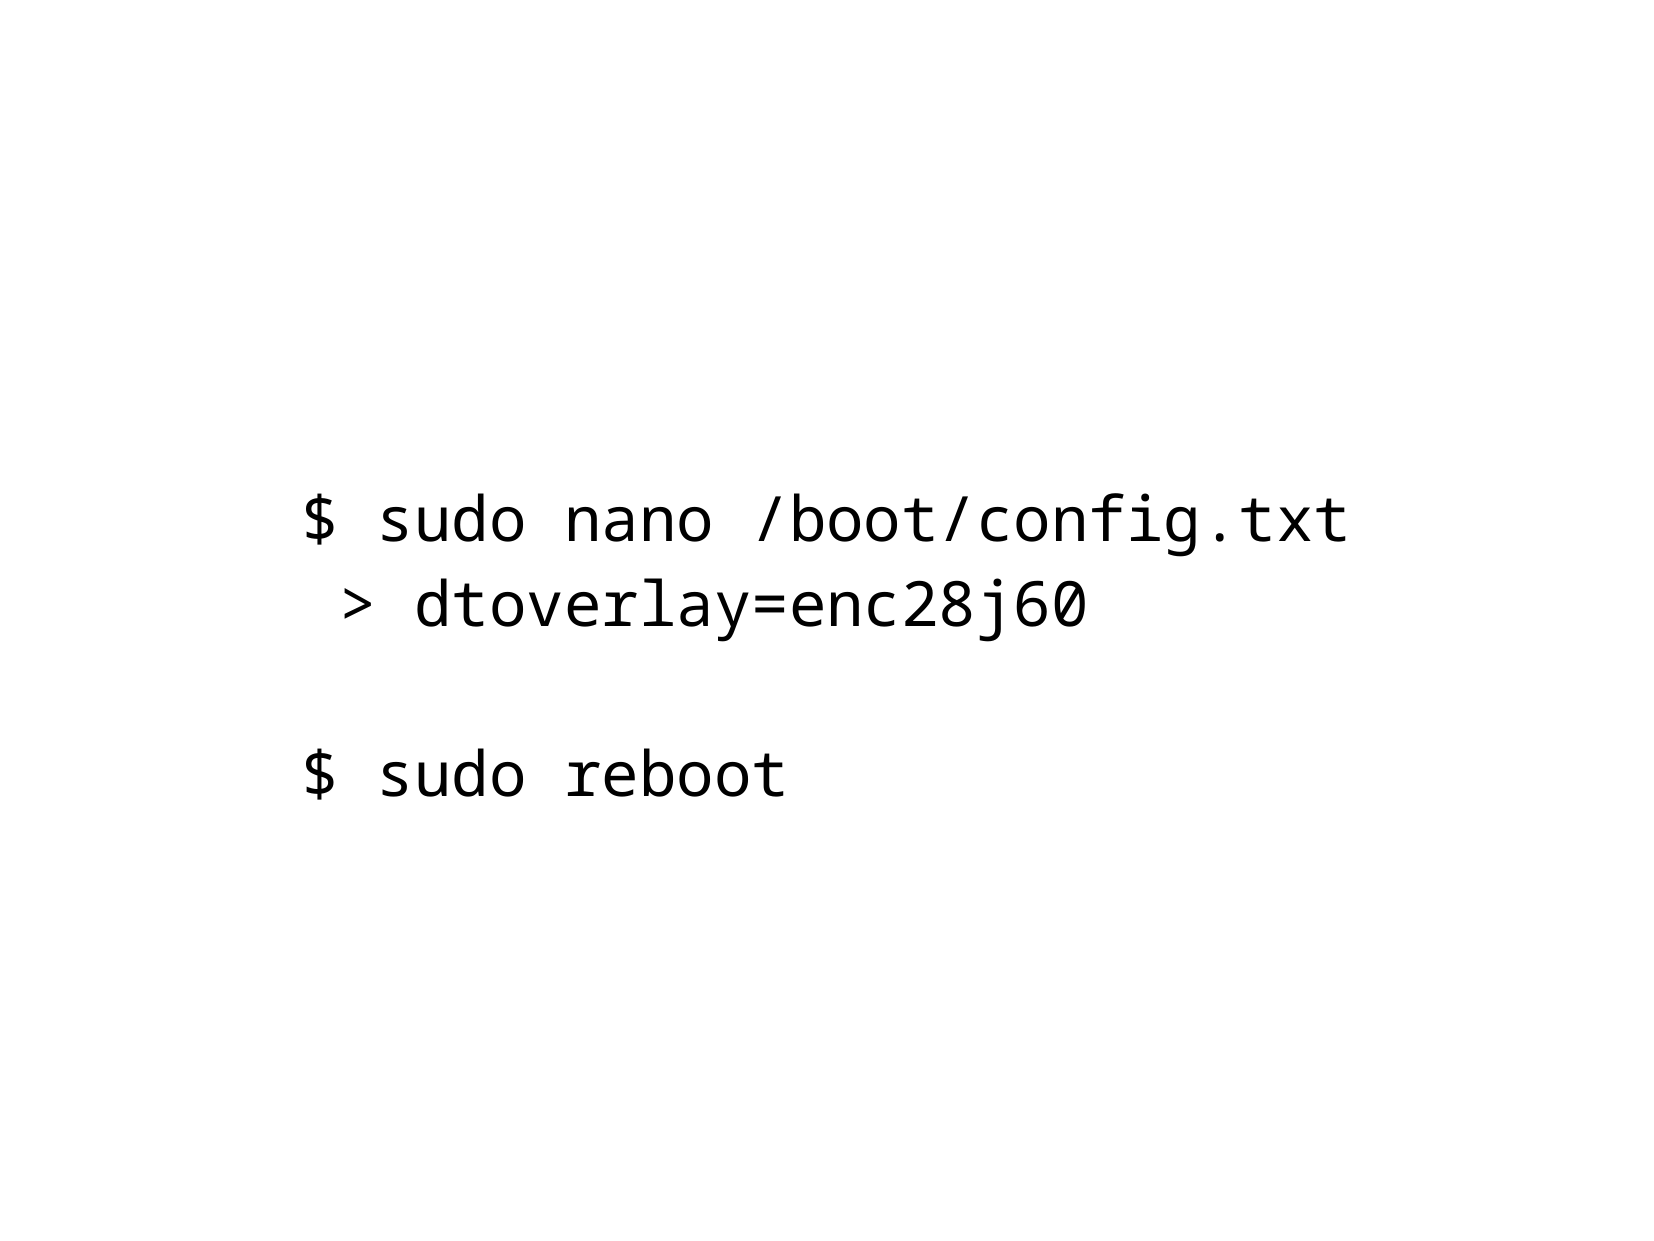

$ sudo nano /boot/config.txt
 > dtoverlay=enc28j60
$ sudo reboot